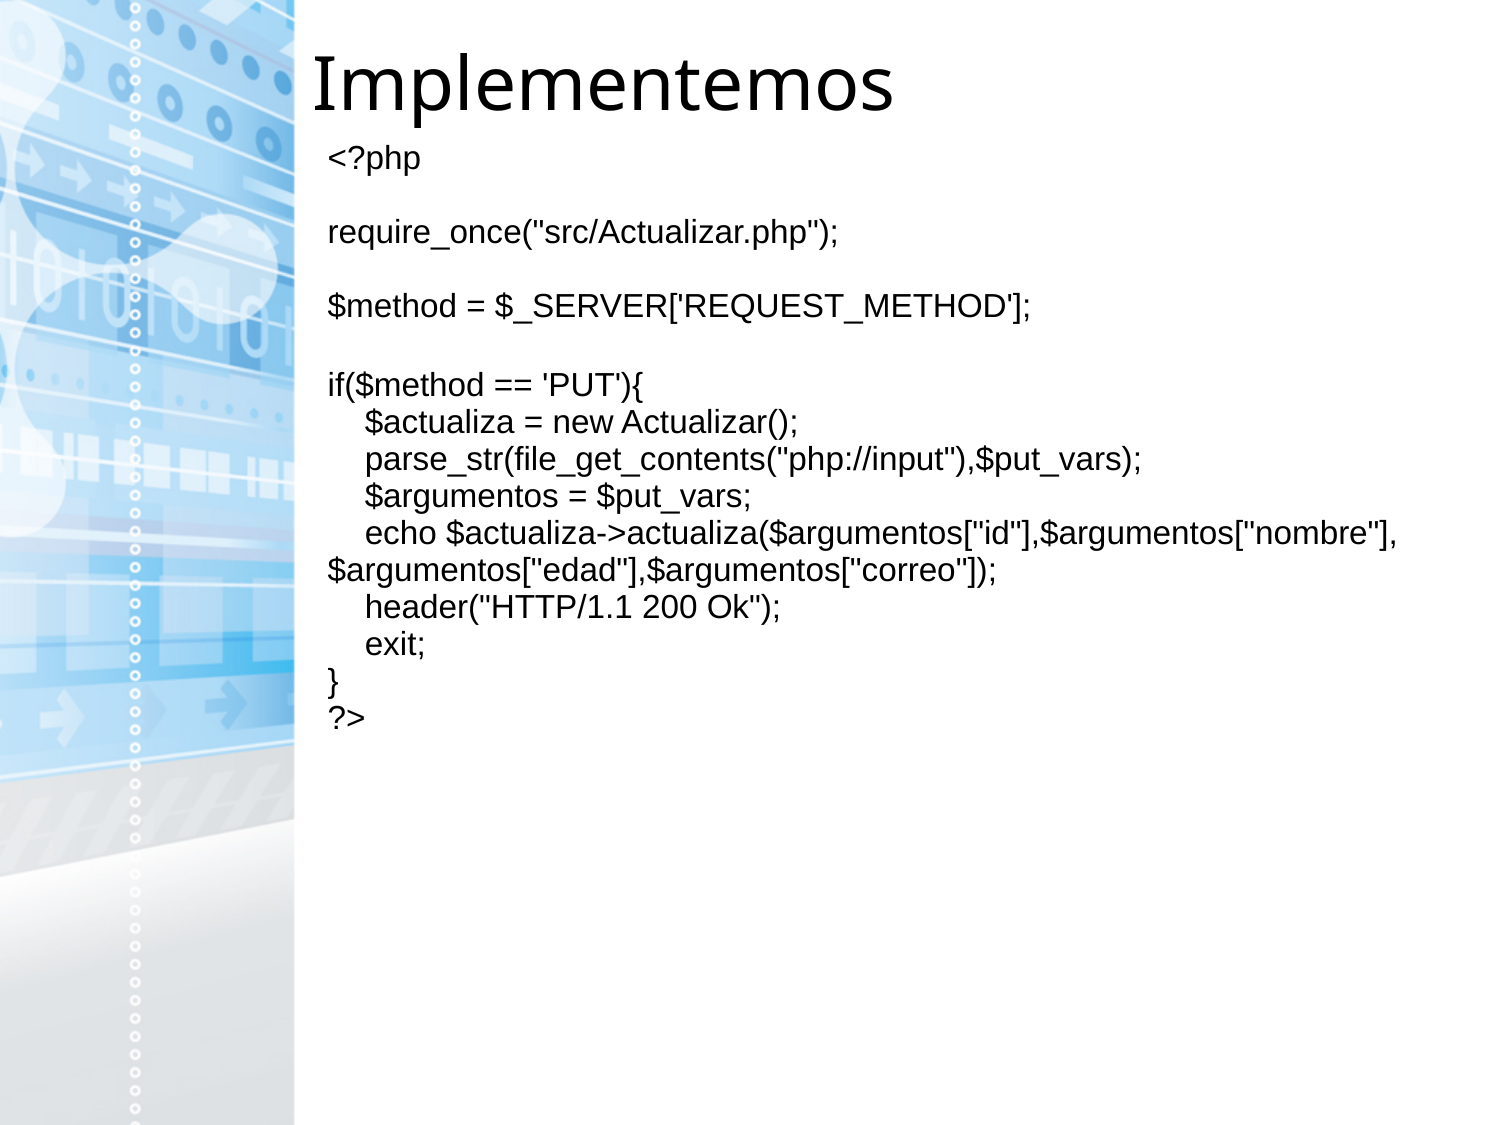

# Implementemos
<?php
require_once("src/Actualizar.php");
$method = $_SERVER['REQUEST_METHOD'];
if($method == 'PUT'){
 $actualiza = new Actualizar();
 parse_str(file_get_contents("php://input"),$put_vars);
 $argumentos = $put_vars;
 echo $actualiza->actualiza($argumentos["id"],$argumentos["nombre"],$argumentos["edad"],$argumentos["correo"]);
 header("HTTP/1.1 200 Ok");
 exit;
}
?>